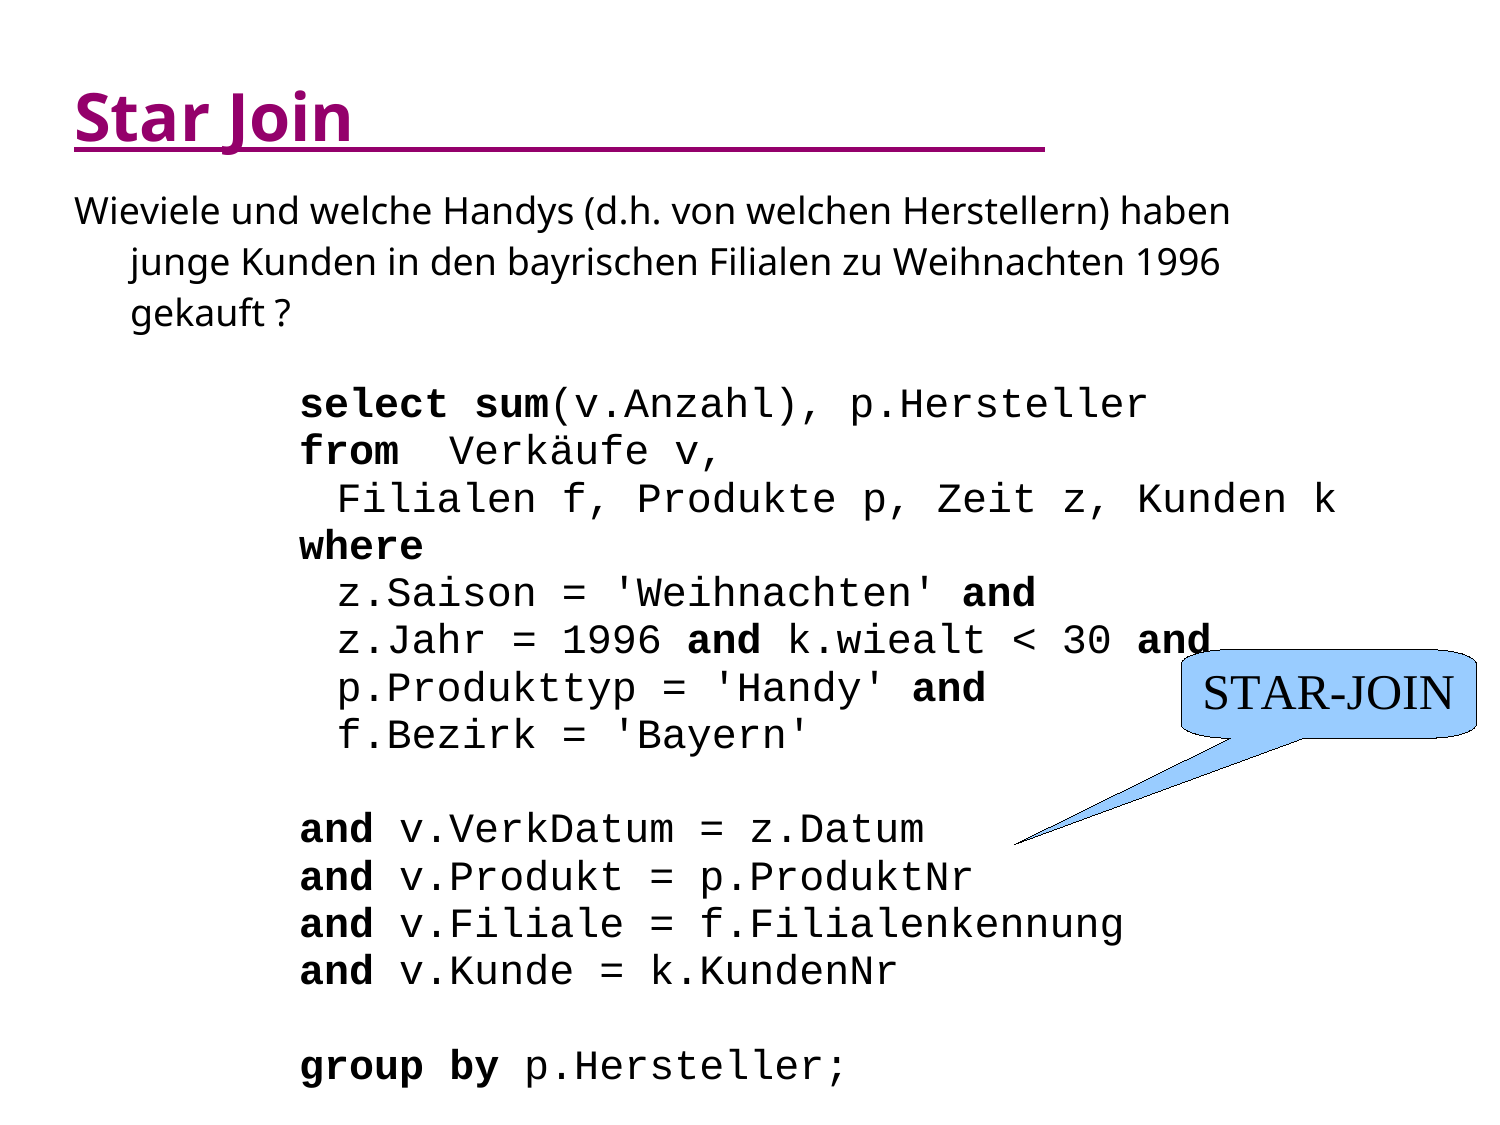

# Star Join
Wieviele und welche Handys (d.h. von welchen Herstellern) haben junge Kunden in den bayrischen Filialen zu Weihnachten 1996 gekauft ?
select sum(v.Anzahl), p.Hersteller
from Verkäufe v,
Filialen f, Produkte p, Zeit z, Kunden k
where
z.Saison = 'Weihnachten' and
z.Jahr = 1996 and k.wiealt < 30 and p.Produkttyp = 'Handy' and
f.Bezirk = 'Bayern'
and v.VerkDatum = z.Datum
and v.Produkt = p.ProduktNr
and v.Filiale = f.Filialenkennung
and v.Kunde = k.KundenNr
group by p.Hersteller;
STAR-JOIN